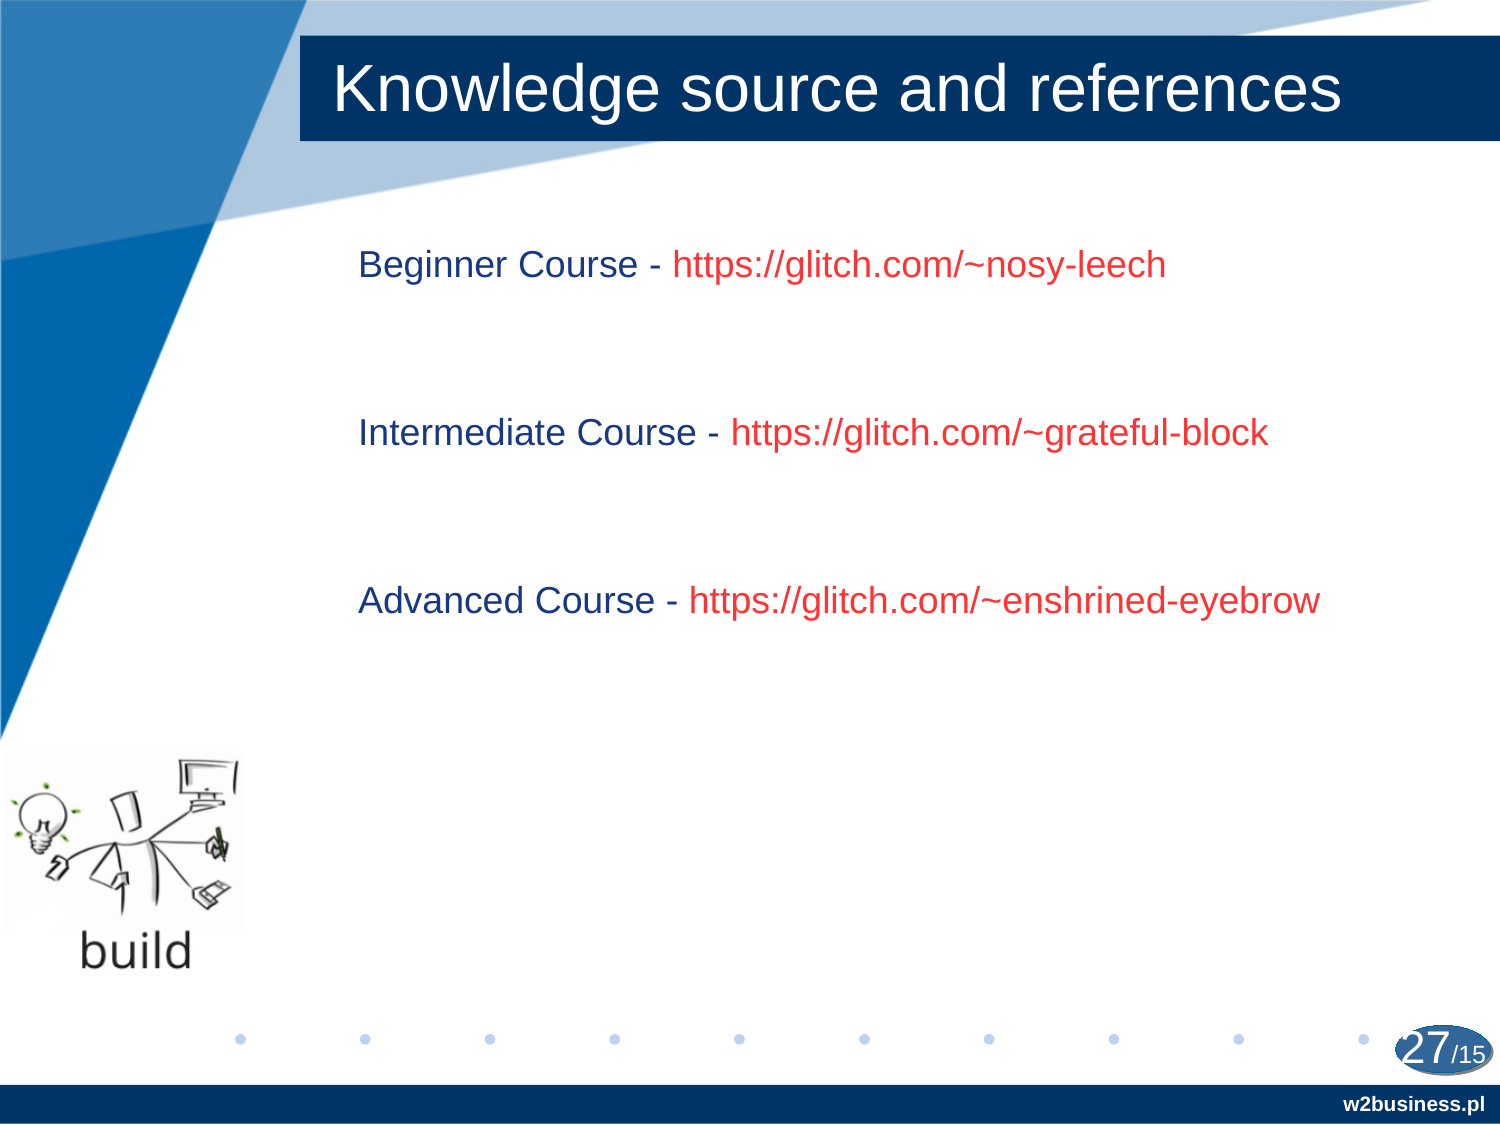

# Knowledge source and references
Beginner Course - https://glitch.com/~nosy-leech
Intermediate Course - https://glitch.com/~grateful-block
Advanced Course - https://glitch.com/~enshrined-eyebrow